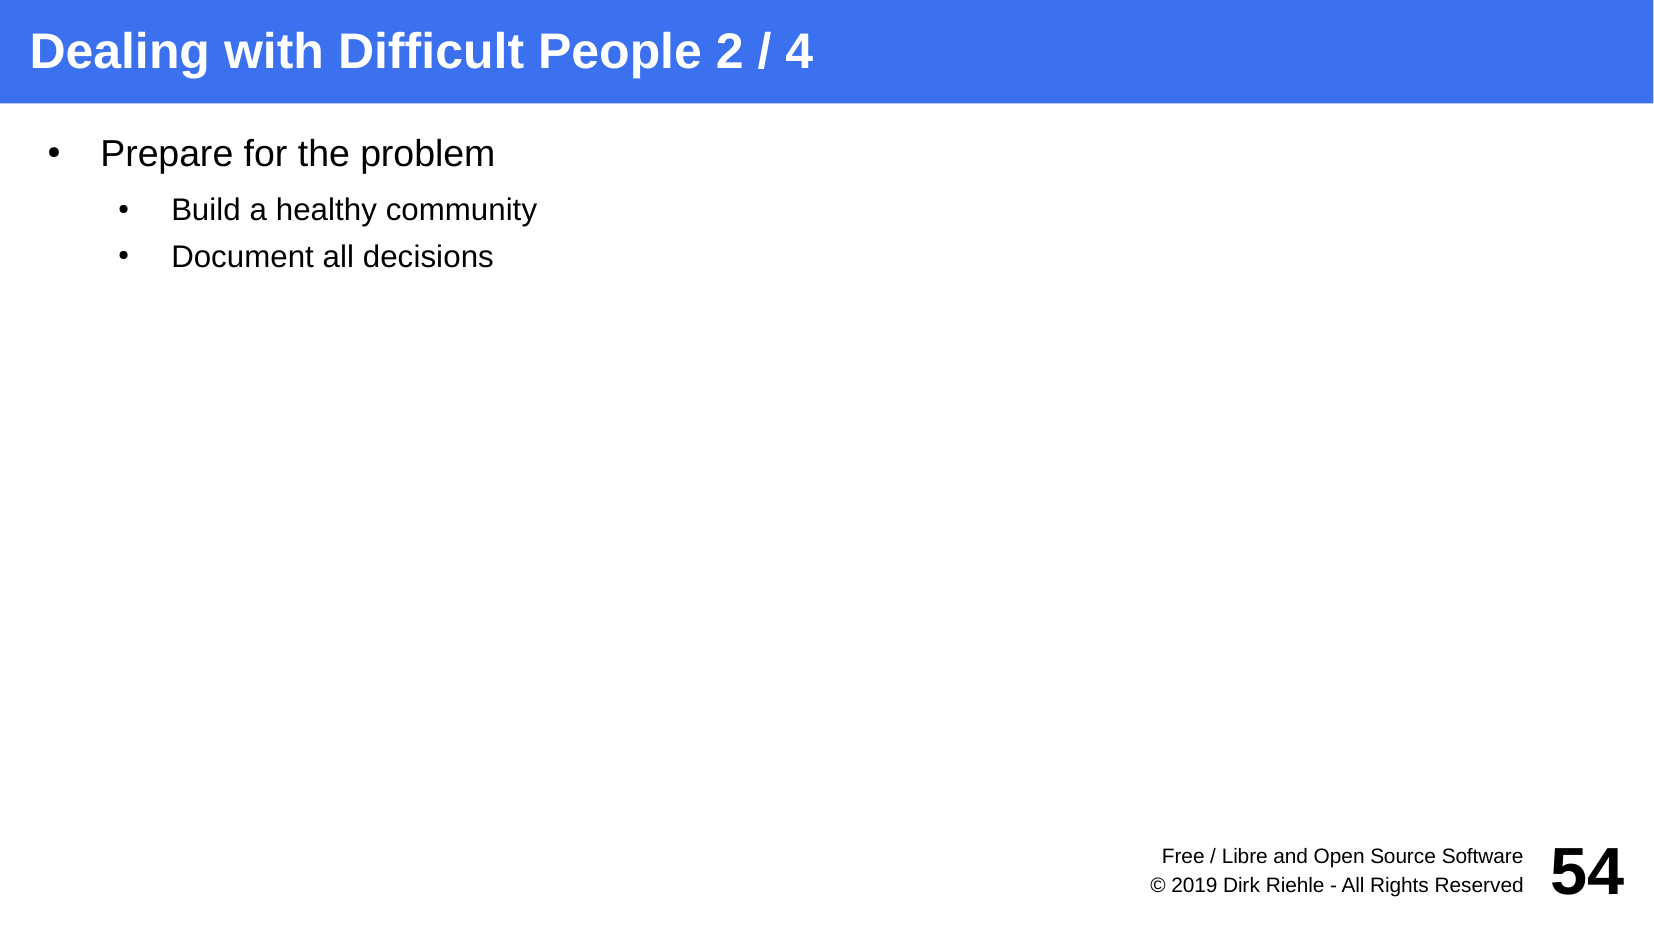

# Dealing with Difficult People 2 / 4
Prepare for the problem
Build a healthy community
Document all decisions
Free / Libre and Open Source Software
54
© 2019 Dirk Riehle - All Rights Reserved